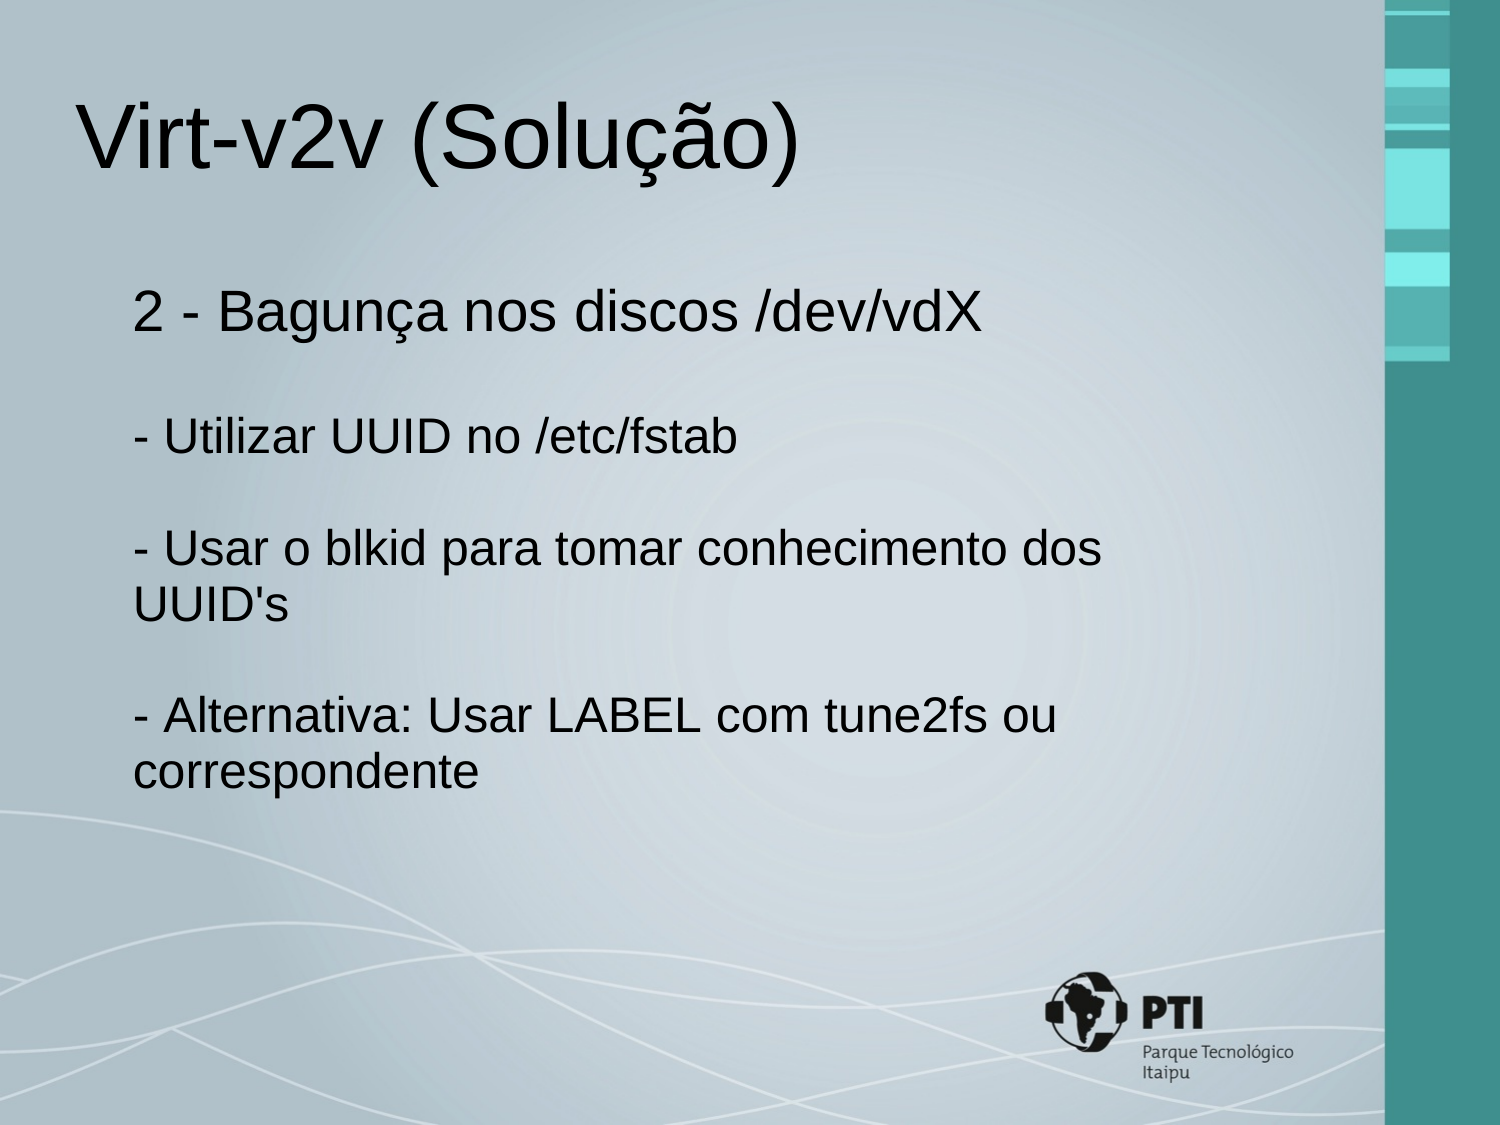

# Virt-v2v (Solução)
2 - Bagunça nos discos /dev/vdX
- Utilizar UUID no /etc/fstab
- Usar o blkid para tomar conhecimento dos UUID's
- Alternativa: Usar LABEL com tune2fs ou correspondente